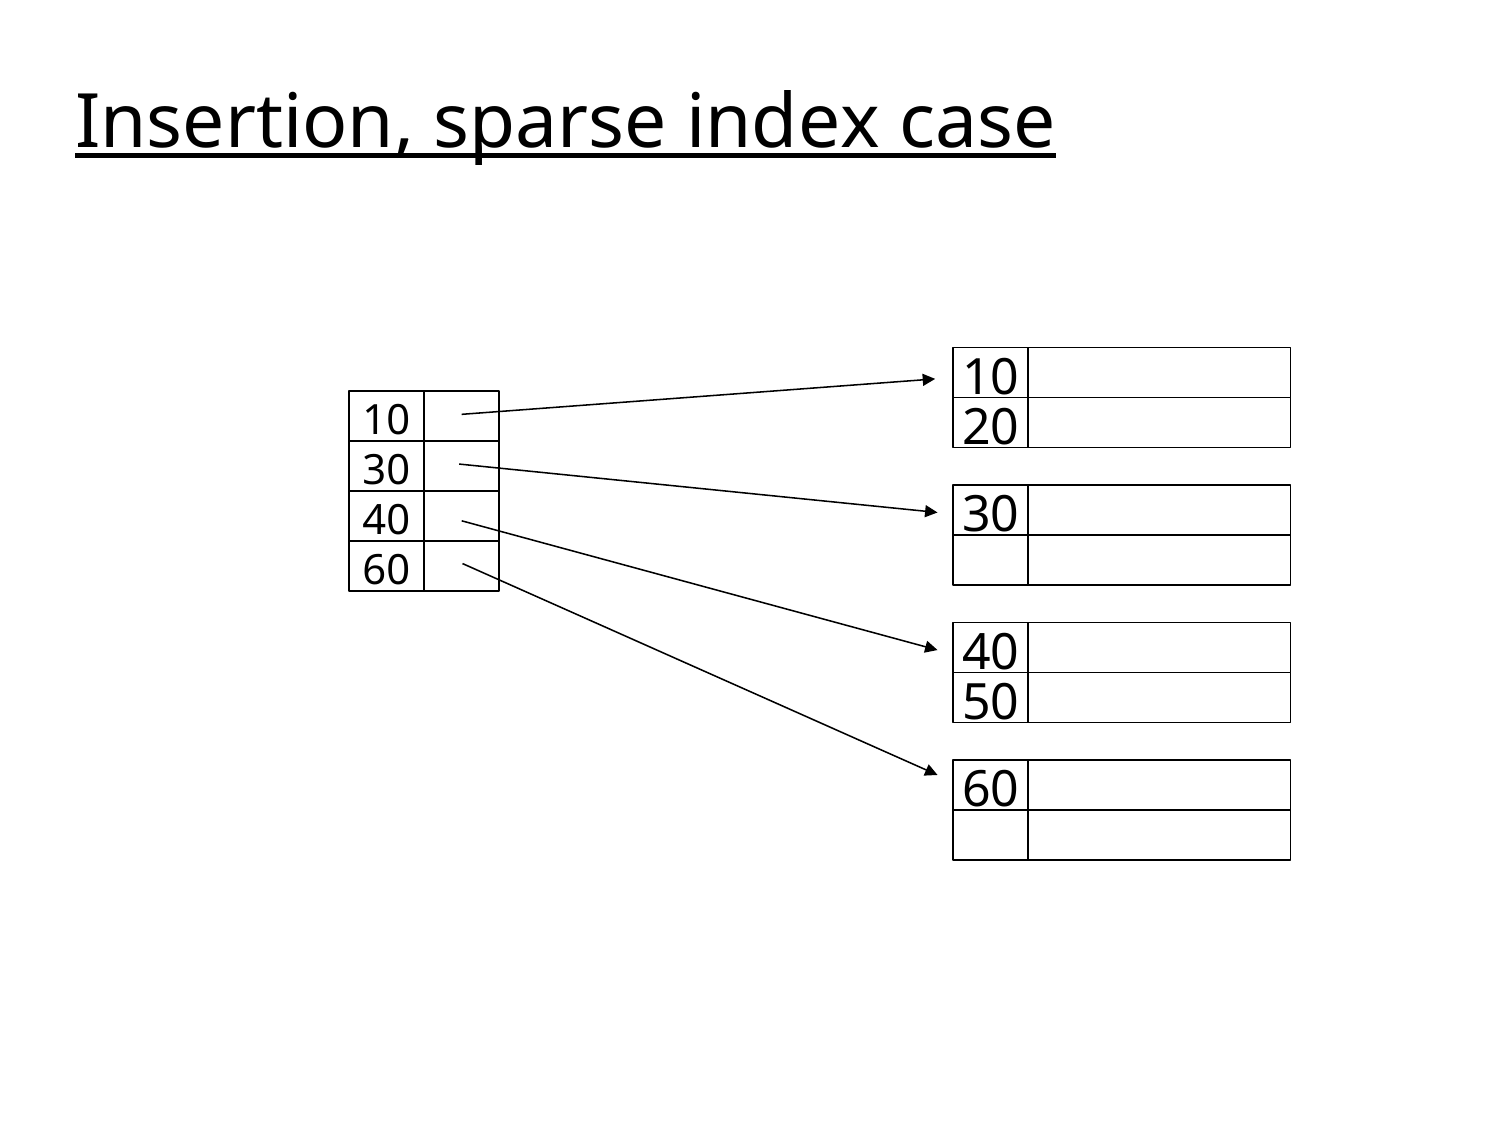

Insertion, sparse index case
10
20
10
30
30
40
60
40
50
60